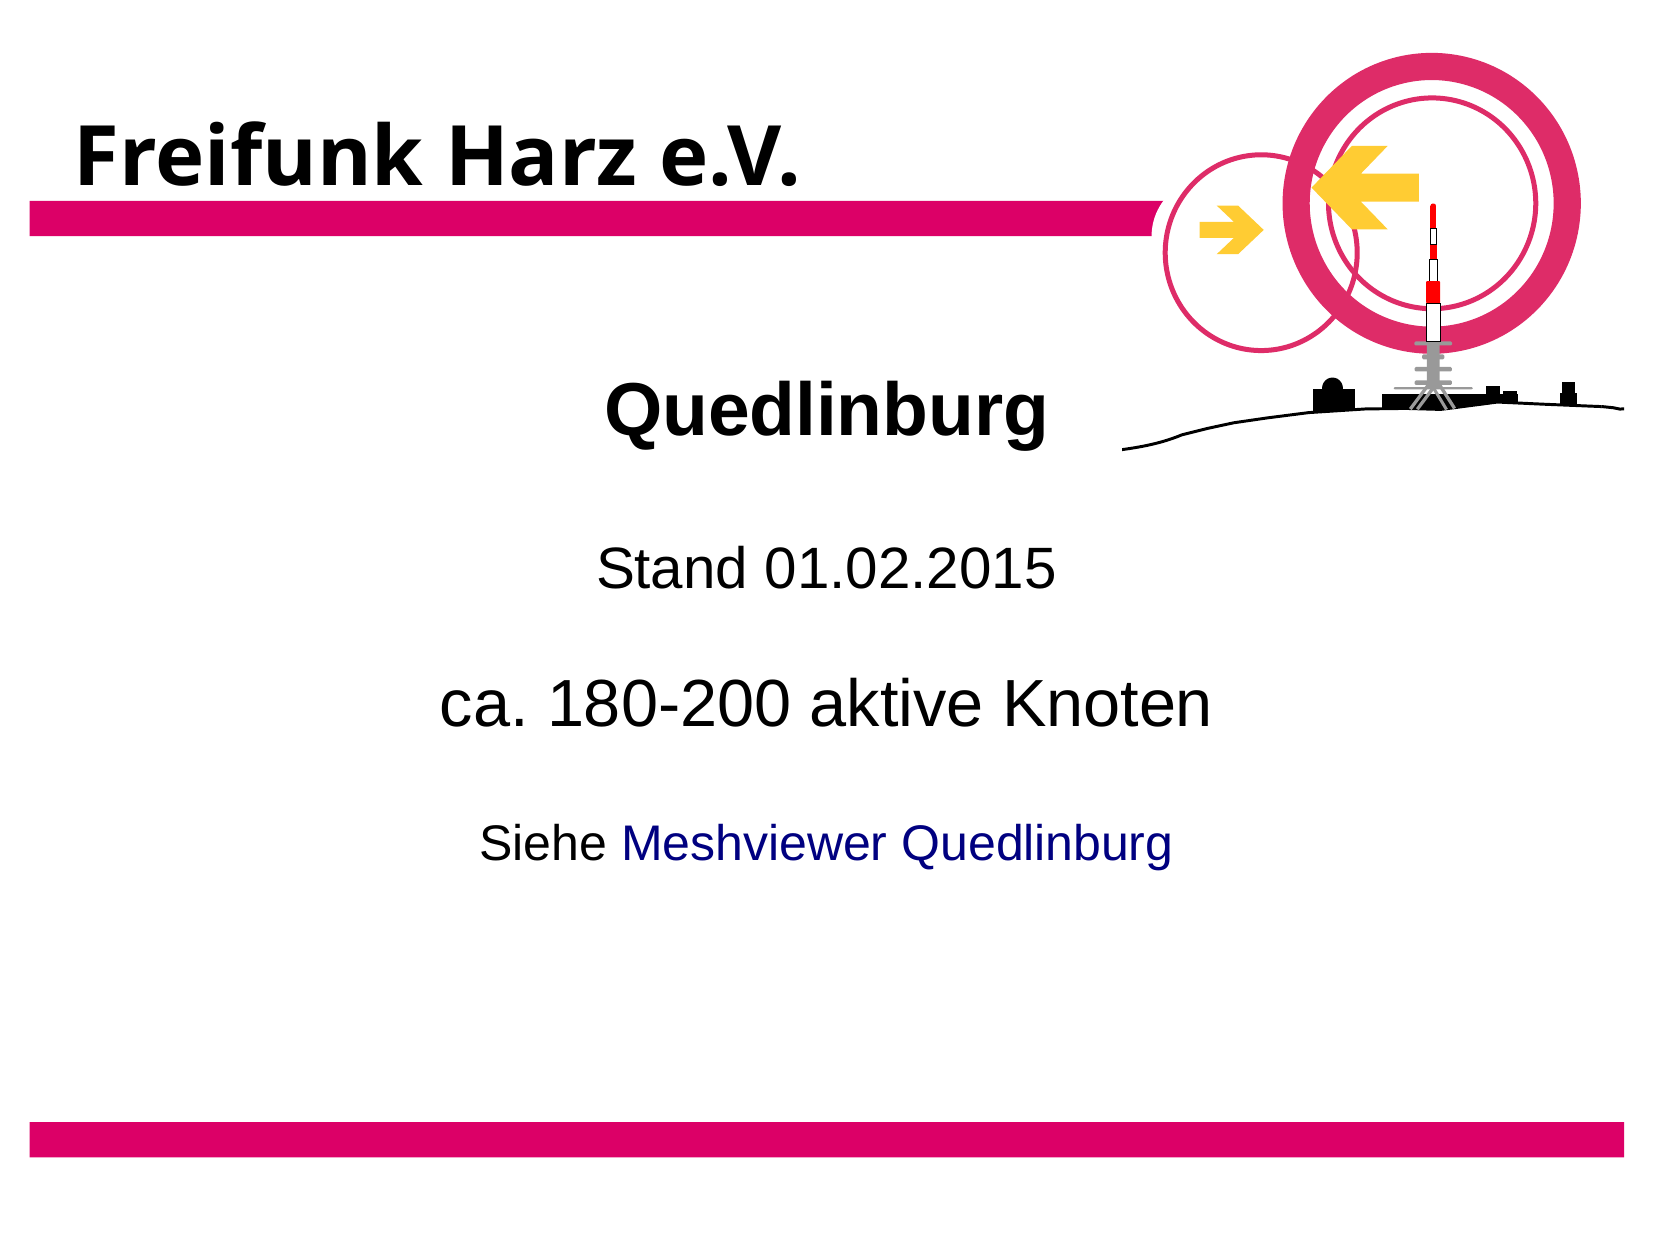

# Quedlinburg
Stand 01.02.2015
ca. 180-200 aktive Knoten
Siehe Meshviewer Quedlinburg